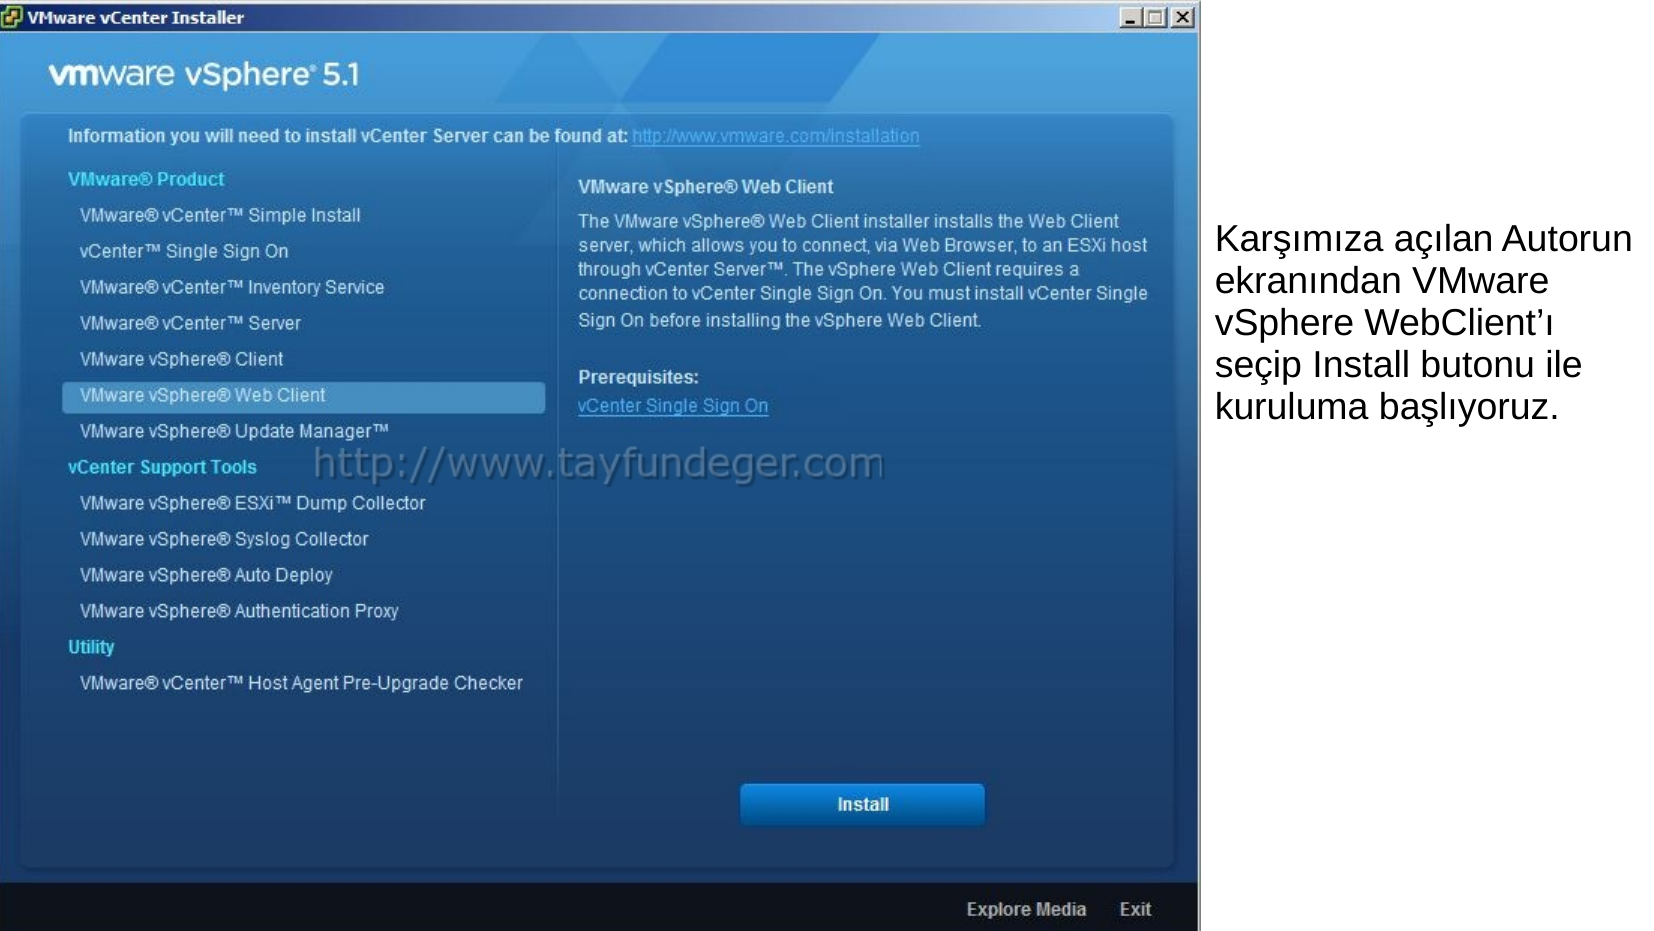

Karşımıza açılan Autorun ekranından VMware vSphere WebClient’ı seçip Install butonu ile kuruluma başlıyoruz.